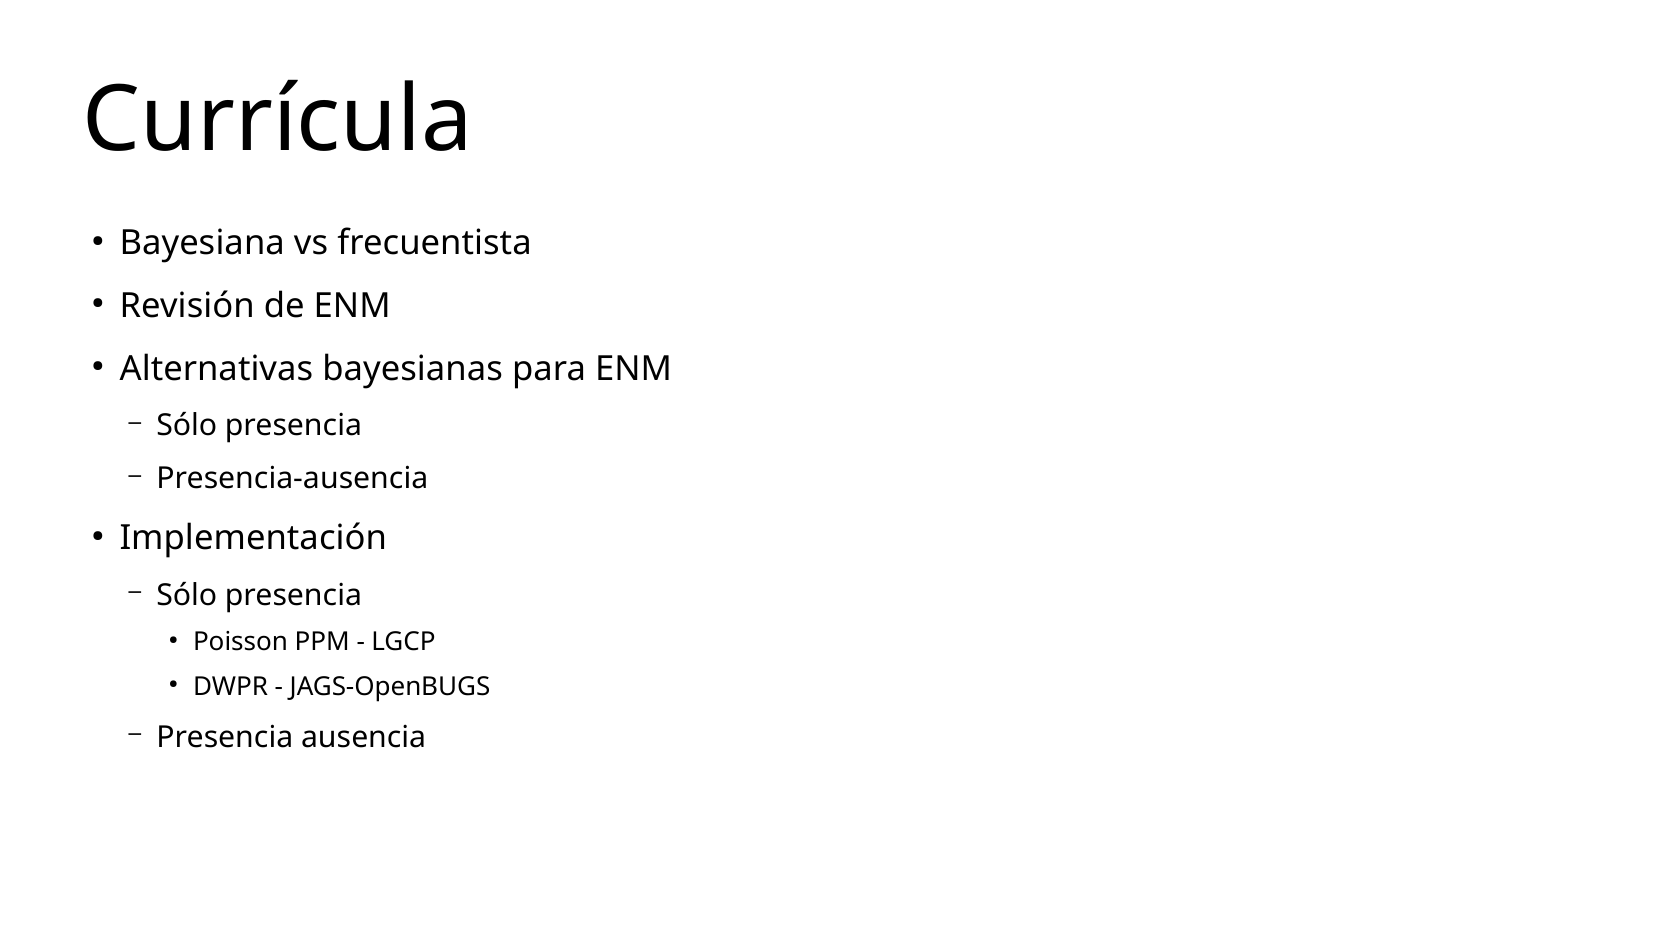

# Currícula
Bayesiana vs frecuentista
Revisión de ENM
Alternativas bayesianas para ENM
Sólo presencia
Presencia-ausencia
Implementación
Sólo presencia
Poisson PPM - LGCP
DWPR - JAGS-OpenBUGS
Presencia ausencia